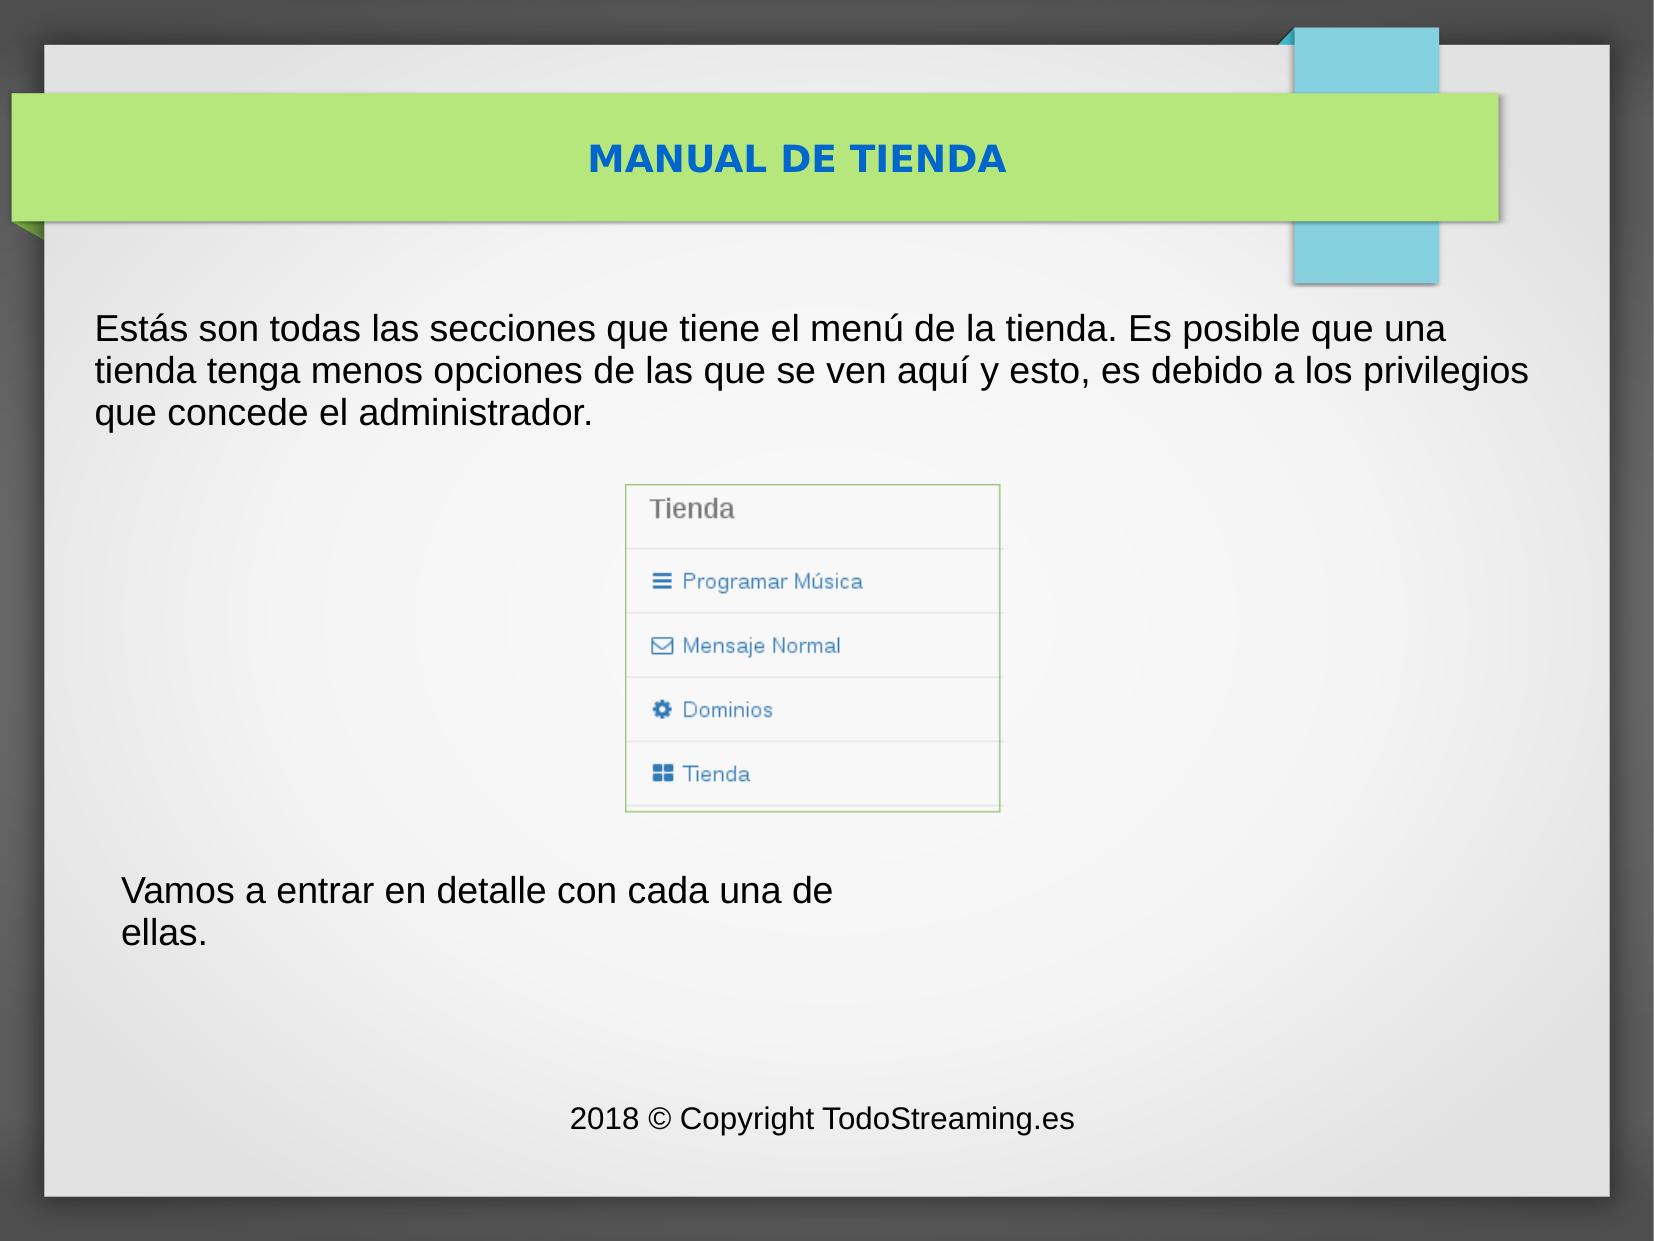

# MANUAL DE TIENDA
Estás son todas las secciones que tiene el menú de la tienda. Es posible que una tienda tenga menos opciones de las que se ven aquí y esto, es debido a los privilegios que concede el administrador.
Vamos a entrar en detalle con cada una de ellas.
2018 © Copyright TodoStreaming.es